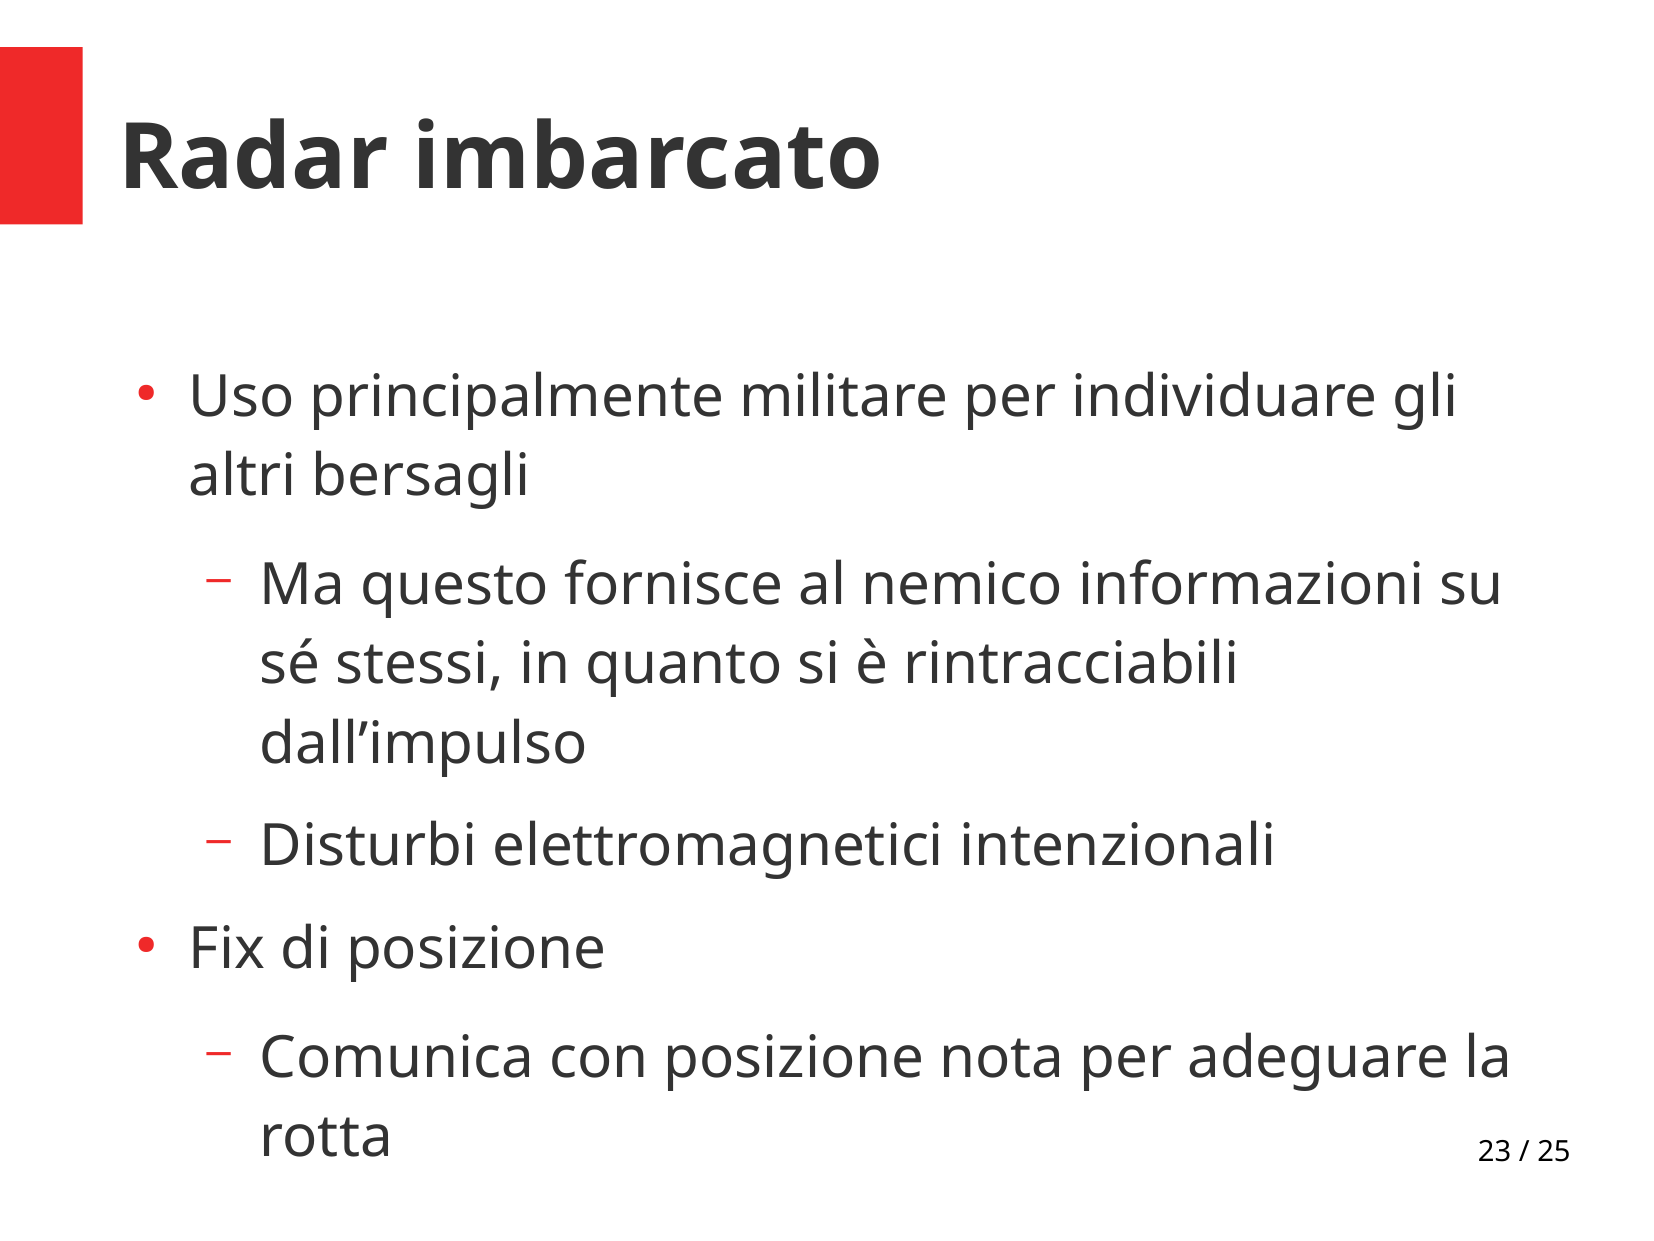

# Radar imbarcato
Uso principalmente militare per individuare gli altri bersagli
Ma questo fornisce al nemico informazioni su sé stessi, in quanto si è rintracciabili dall’impulso
Disturbi elettromagnetici intenzionali
Fix di posizione
Comunica con posizione nota per adeguare la rotta
23